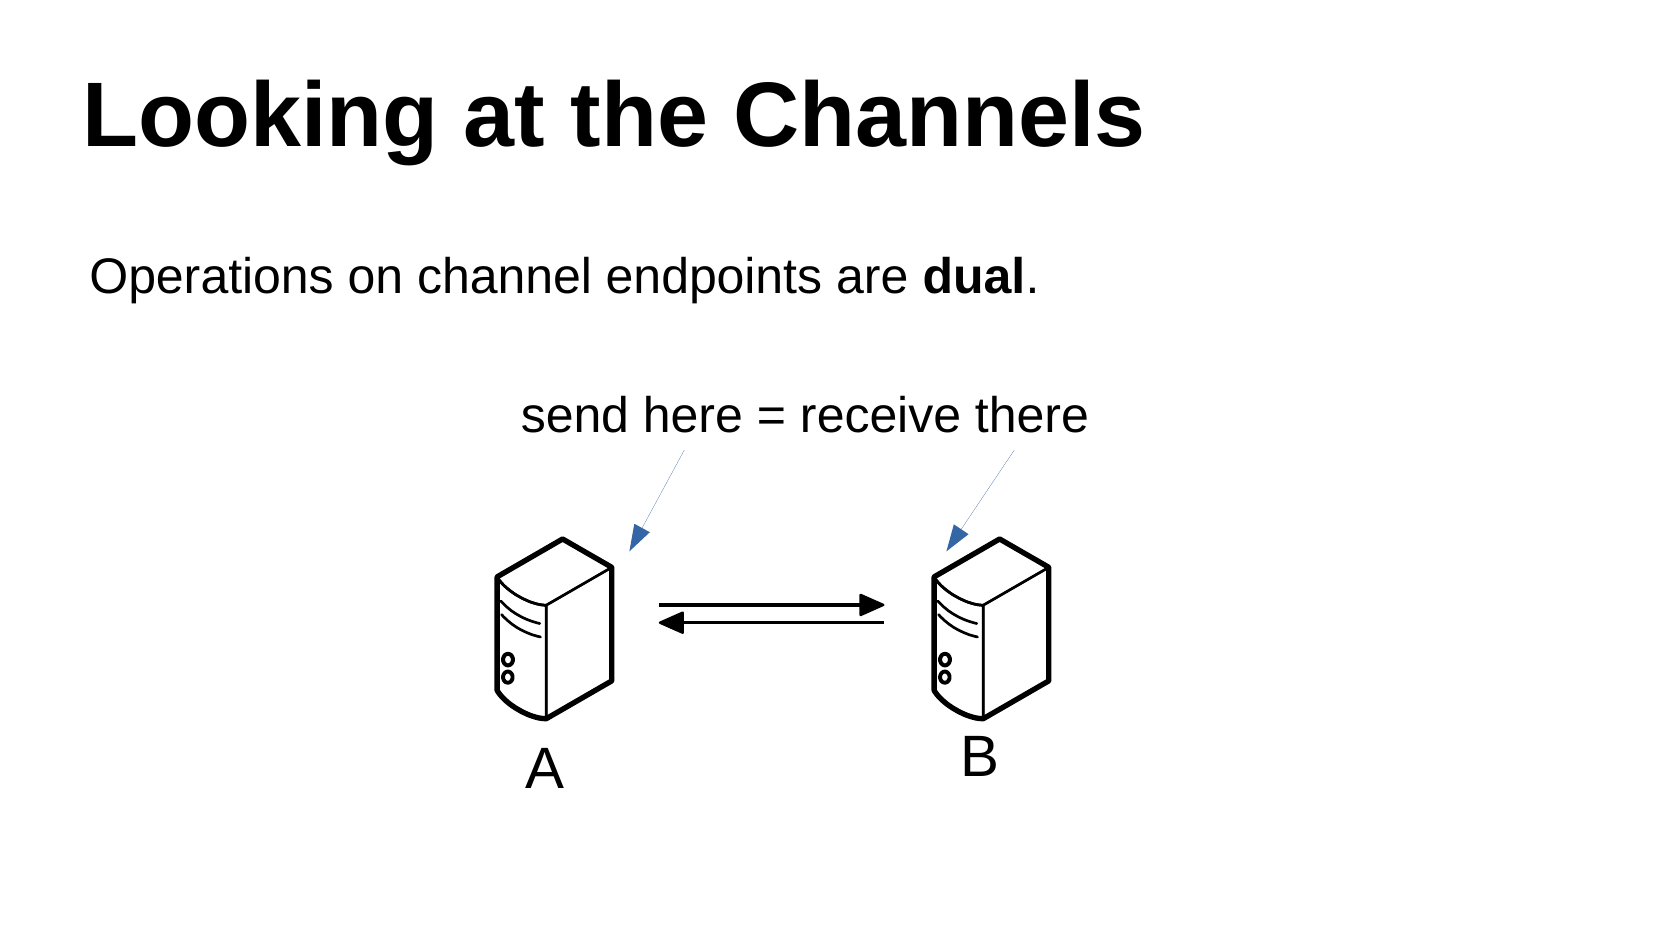

# Looking at the Channels
Operations on channel endpoints are dual.
send here = receive there
B
A